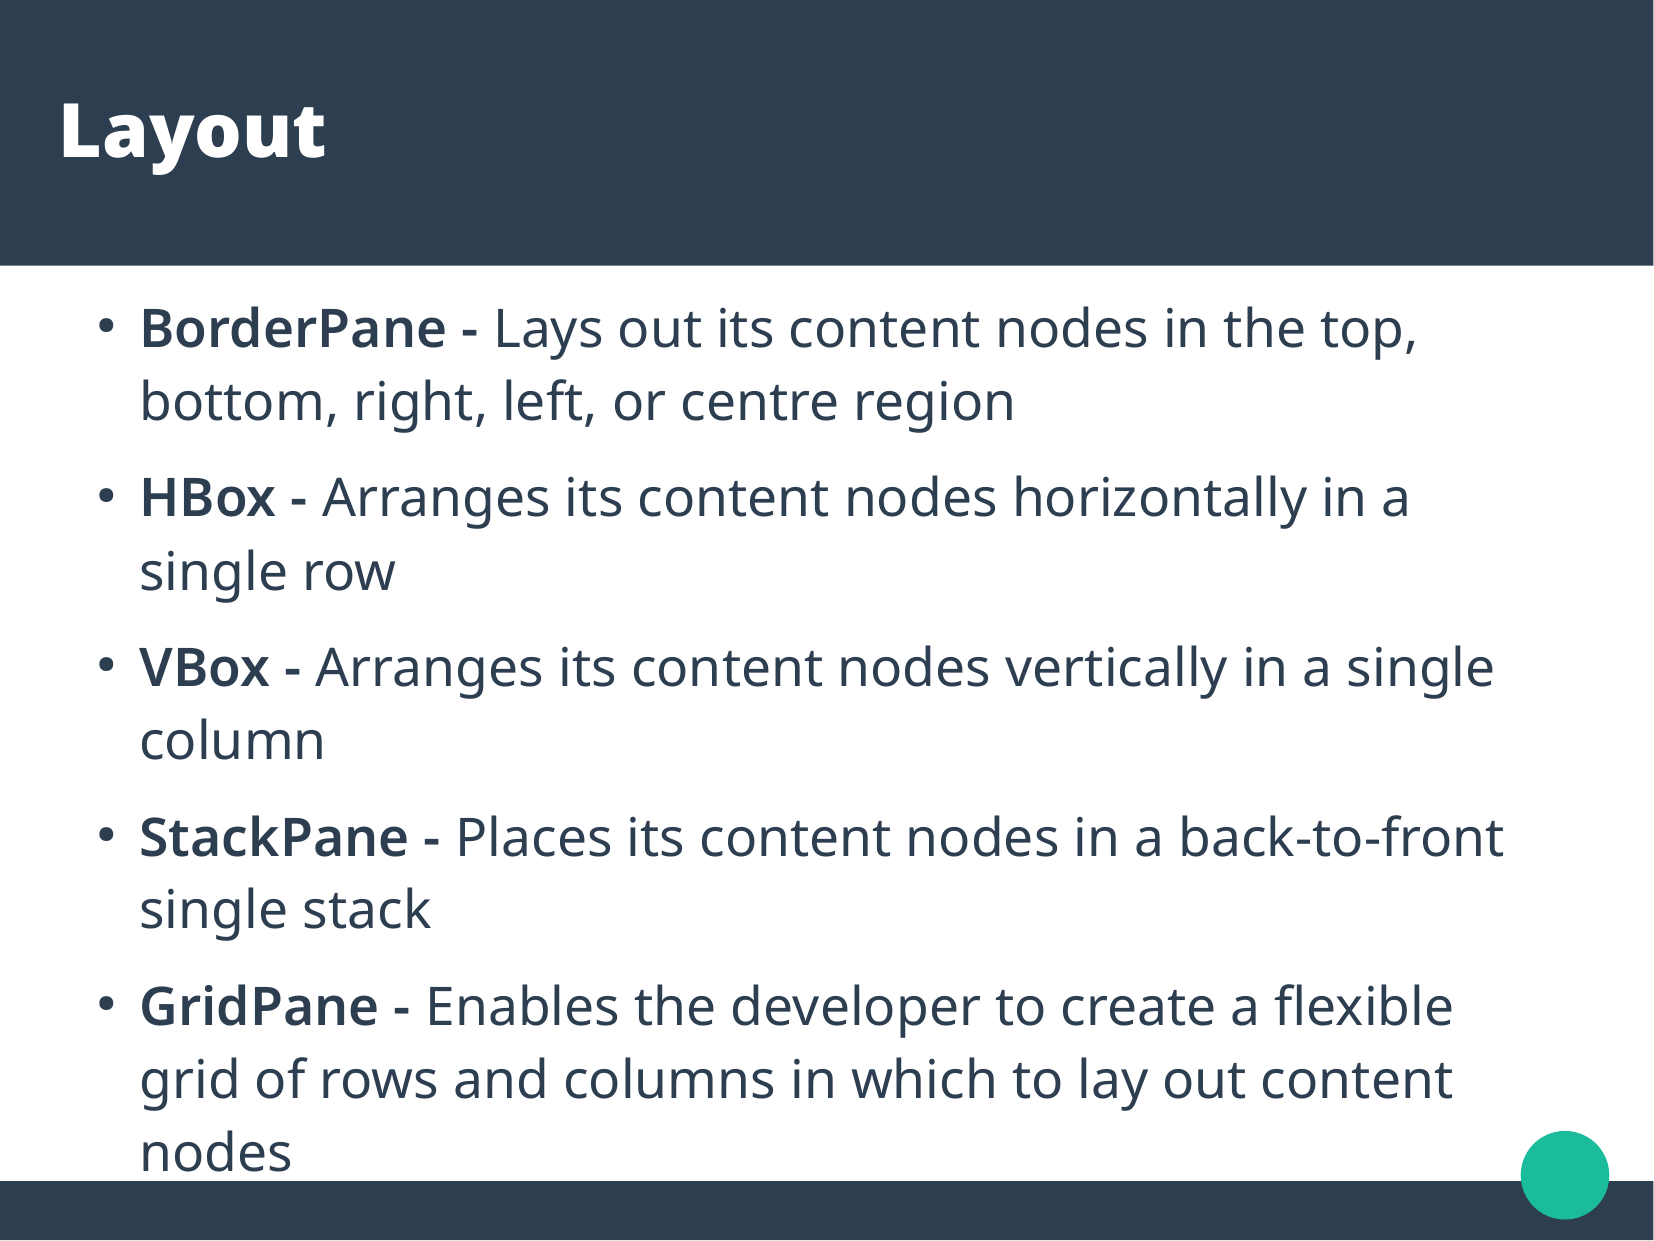

# Layout
BorderPane - Lays out its content nodes in the top, bottom, right, left, or centre region
HBox - Arranges its content nodes horizontally in a single row
VBox - Arranges its content nodes vertically in a single column
StackPane - Places its content nodes in a back-to-front single stack
GridPane - Enables the developer to create a flexible grid of rows and columns in which to lay out content nodes